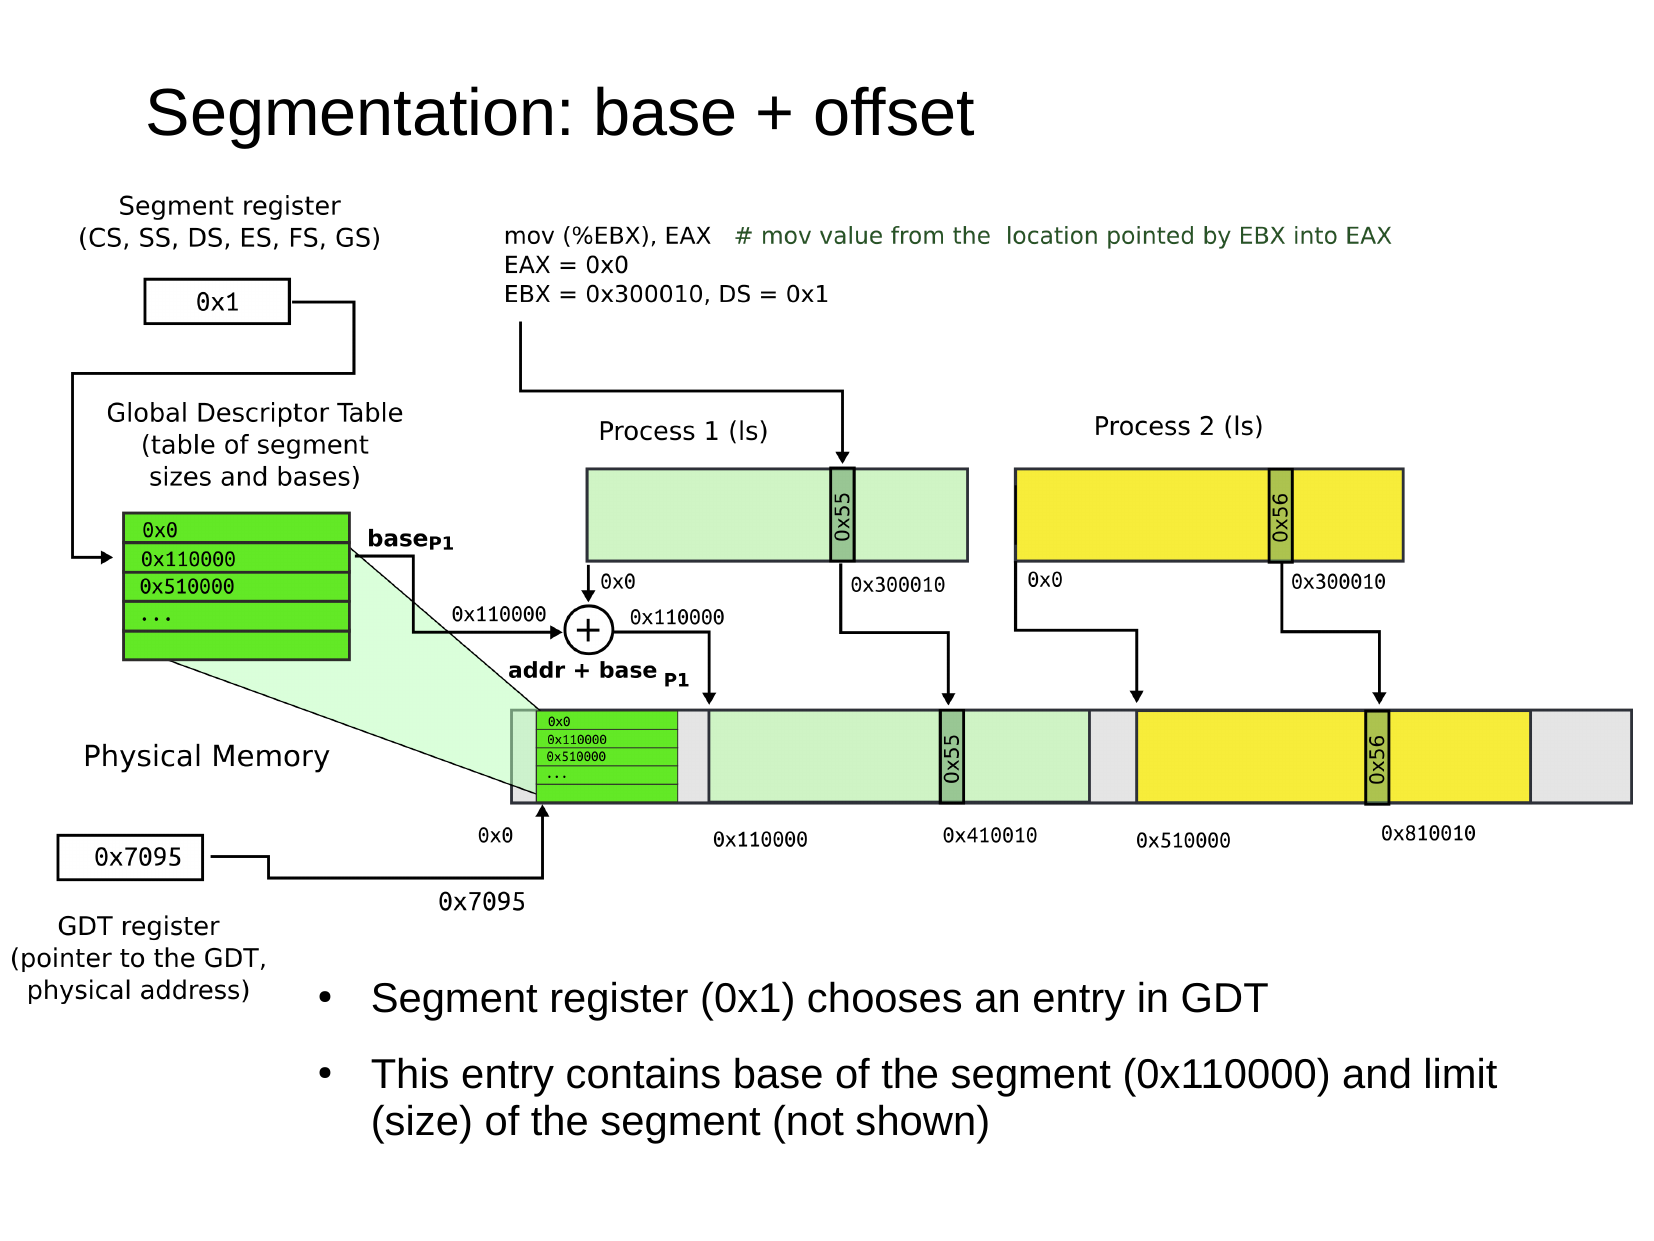

# Segmentation: base + offset
Segment register (0x1) chooses an entry in GDT
This entry contains base of the segment (0x110000) and limit (size) of the segment (not shown)